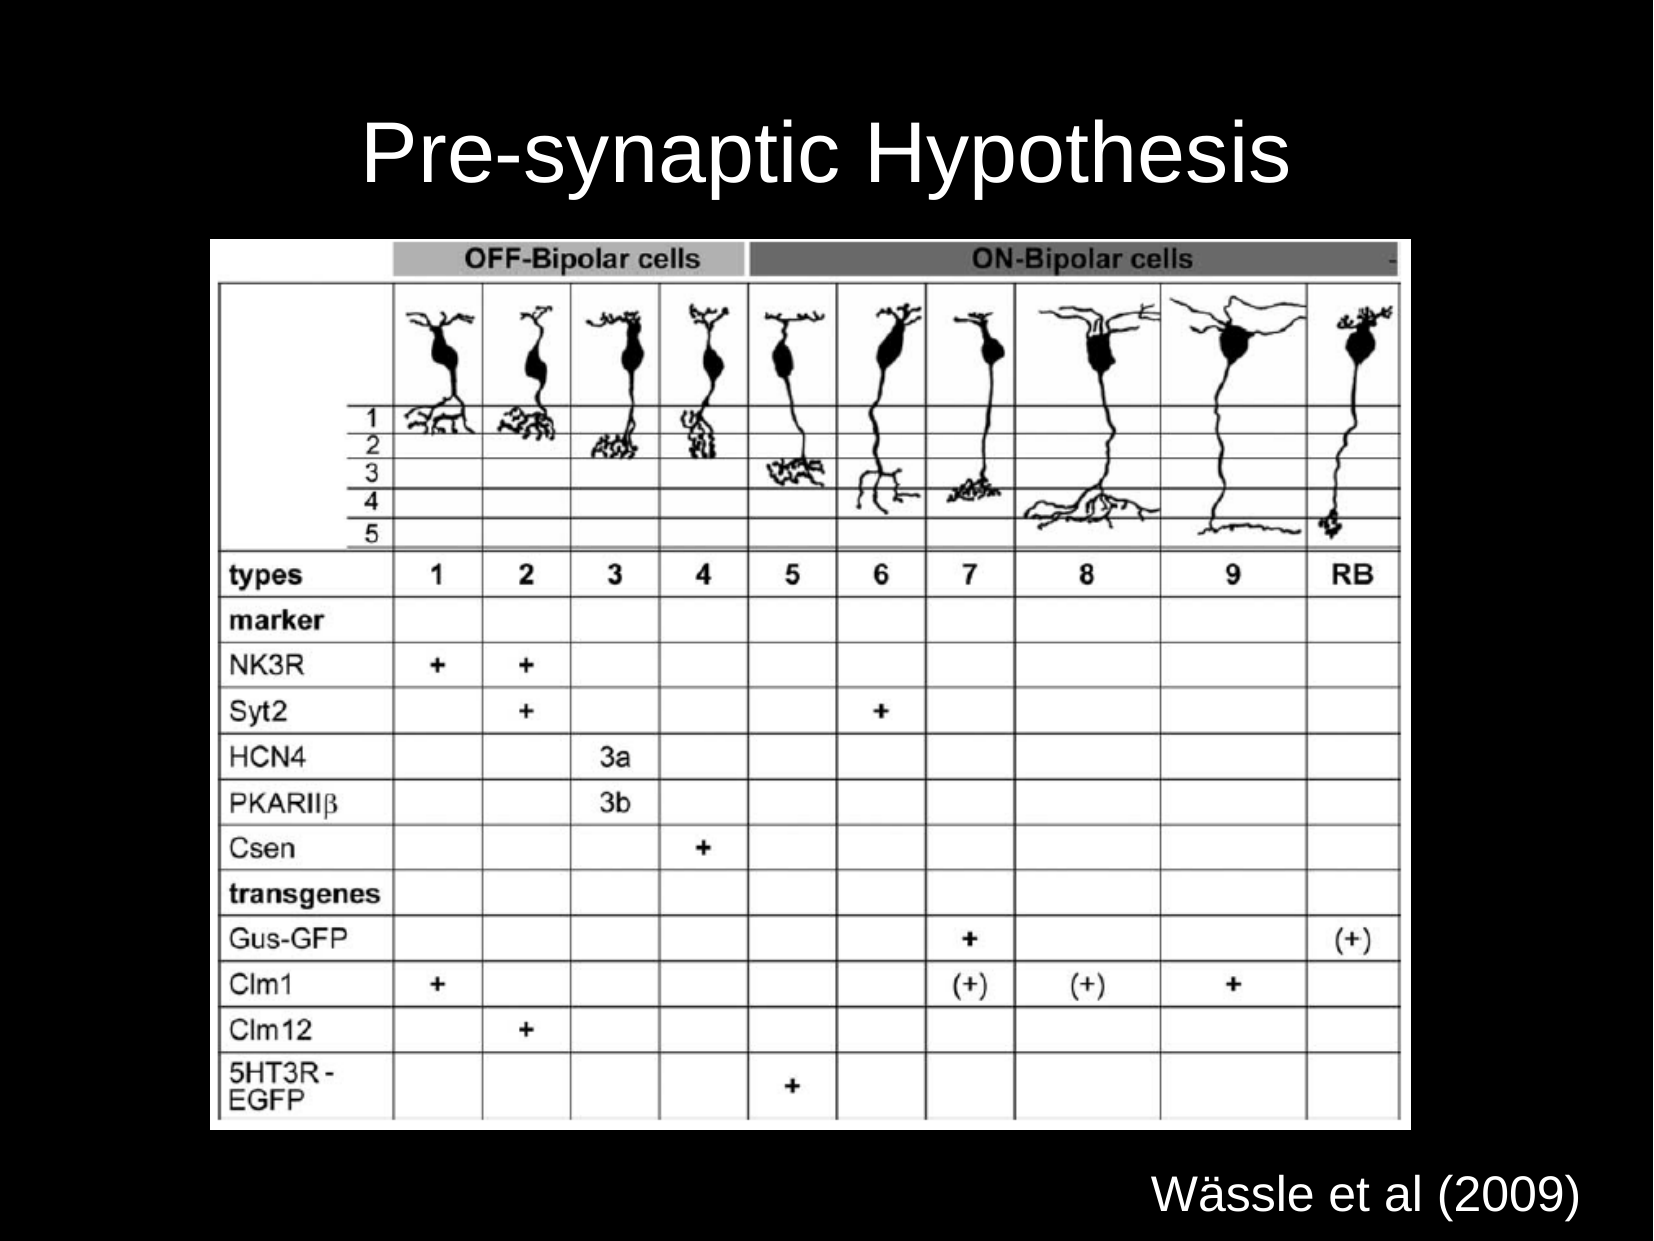

# Pre-synaptic Hypothesis
Wässle et al (2009)